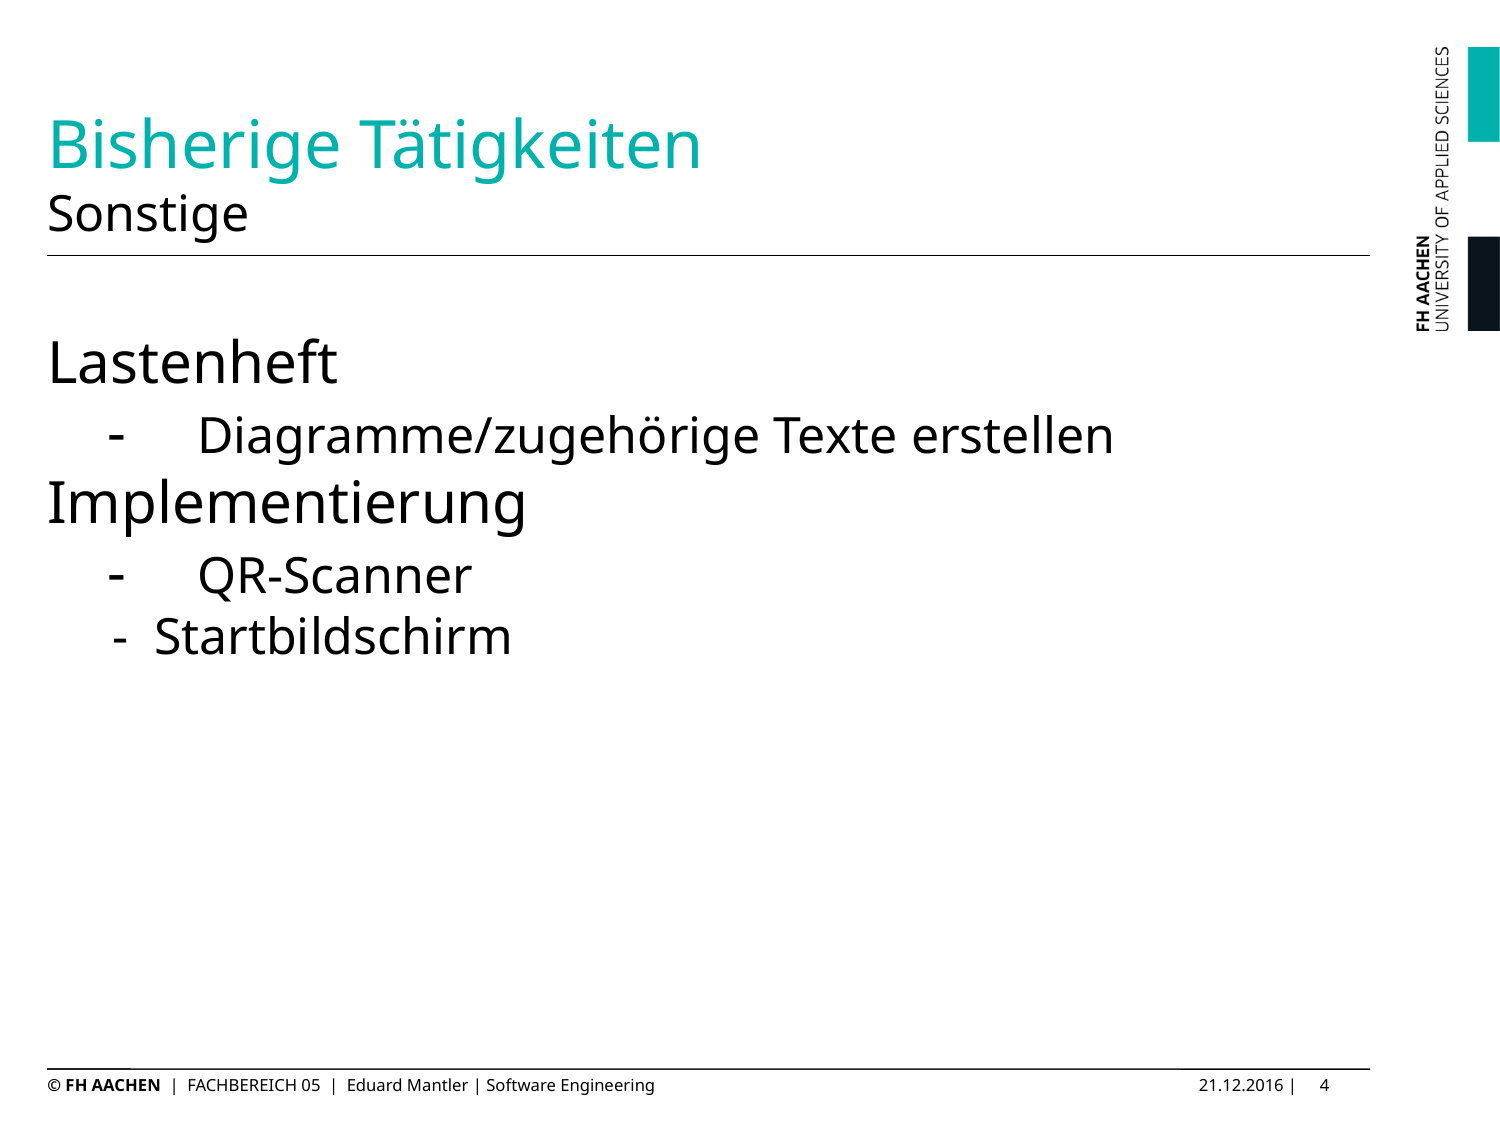

# Bisherige Tätigkeiten Sonstige
Lastenheft
 -	Diagramme/zugehörige Texte erstellen
Implementierung
 - 	QR-Scanner
 - Startbildschirm
© FH AACHEN | FACHBEREICH 05 | Eduard Mantler | Software Engineering
21.12.2016 |